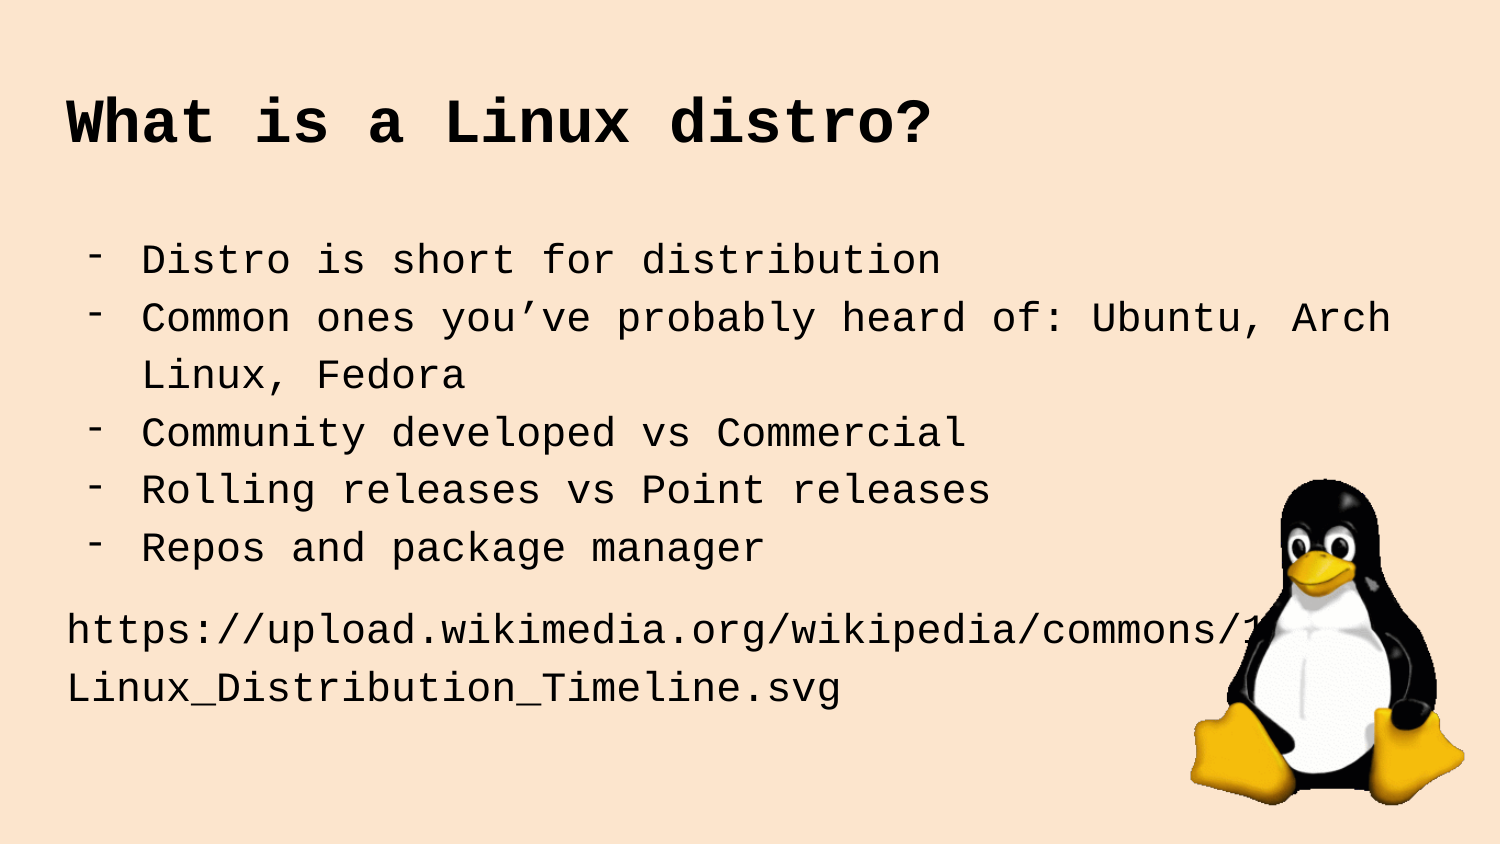

# What is a Linux distro?
Distro is short for distribution
Common ones you’ve probably heard of: Ubuntu, Arch Linux, Fedora
Community developed vs Commercial
Rolling releases vs Point releases
Repos and package manager
https://upload.wikimedia.org/wikipedia/commons/1/1b/Linux_Distribution_Timeline.svg